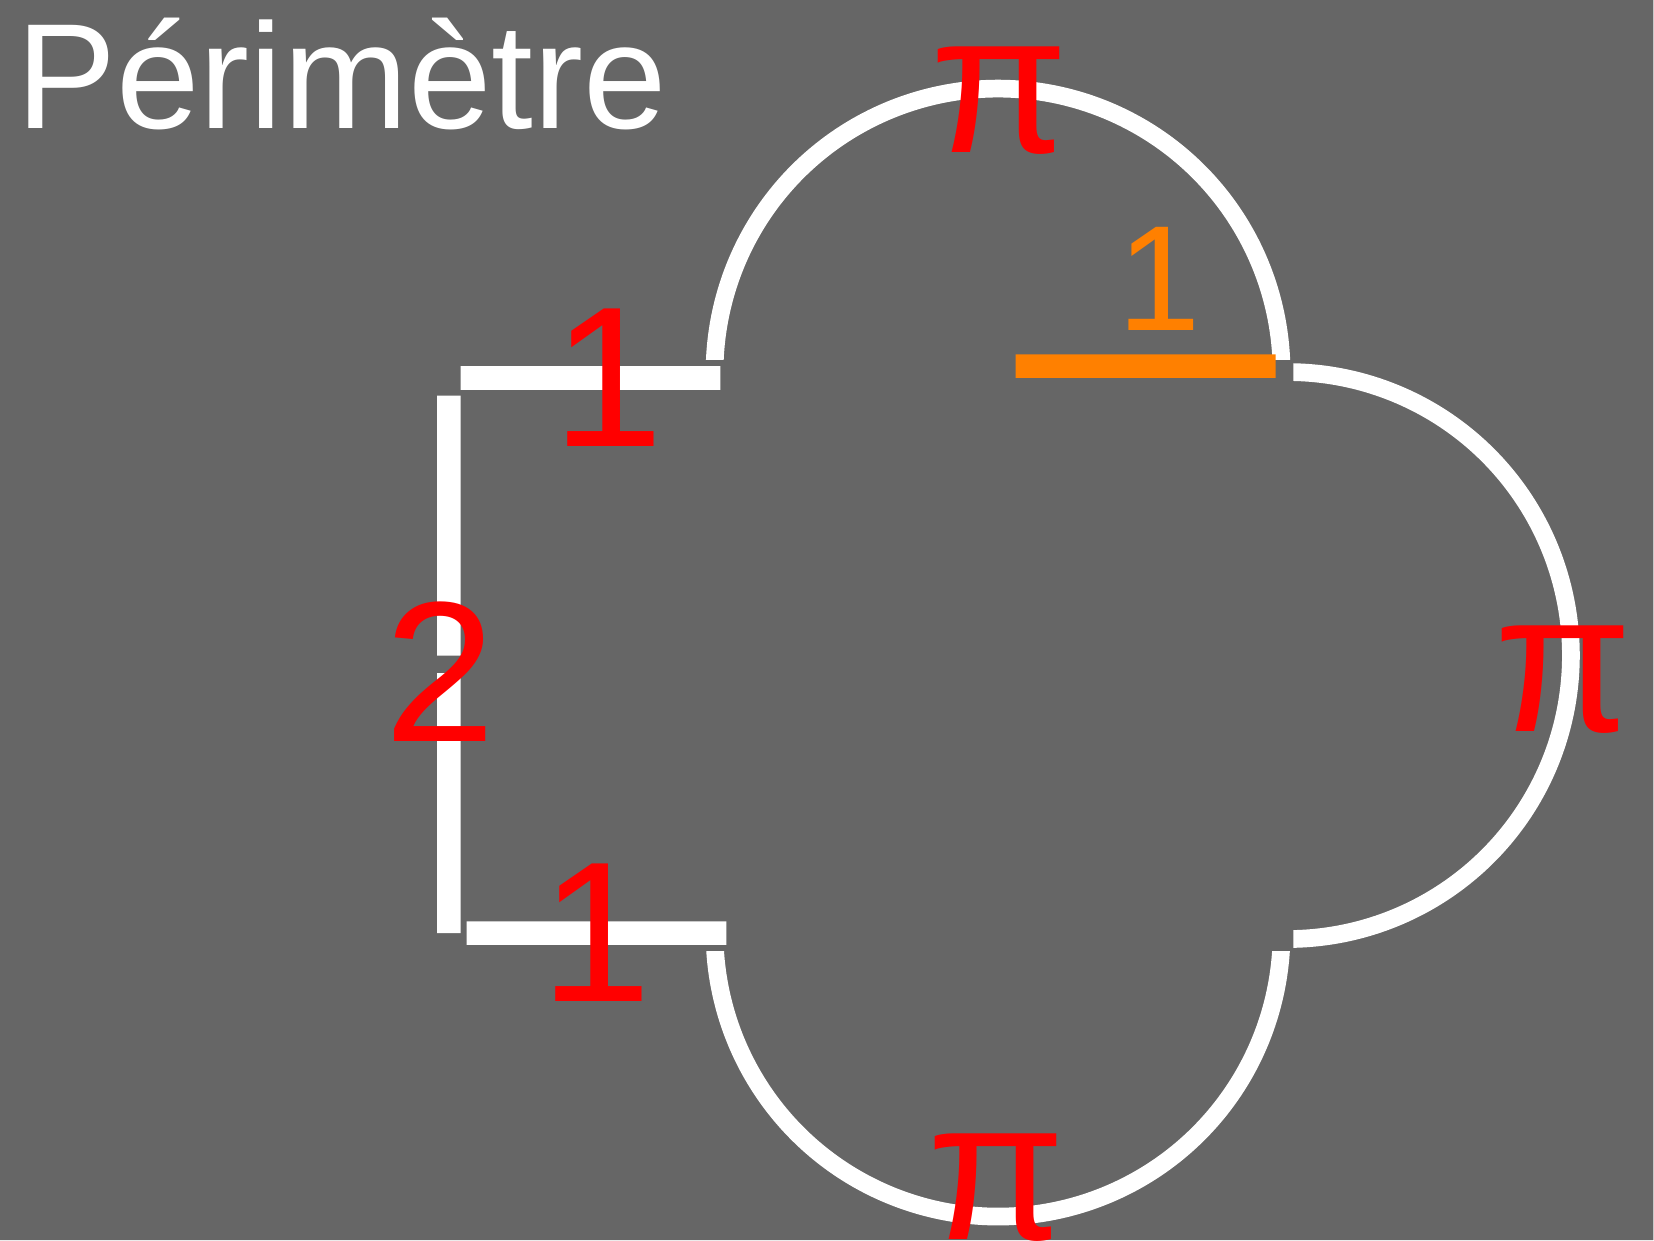

# Périmètre
π
1
1
π
2
1
π